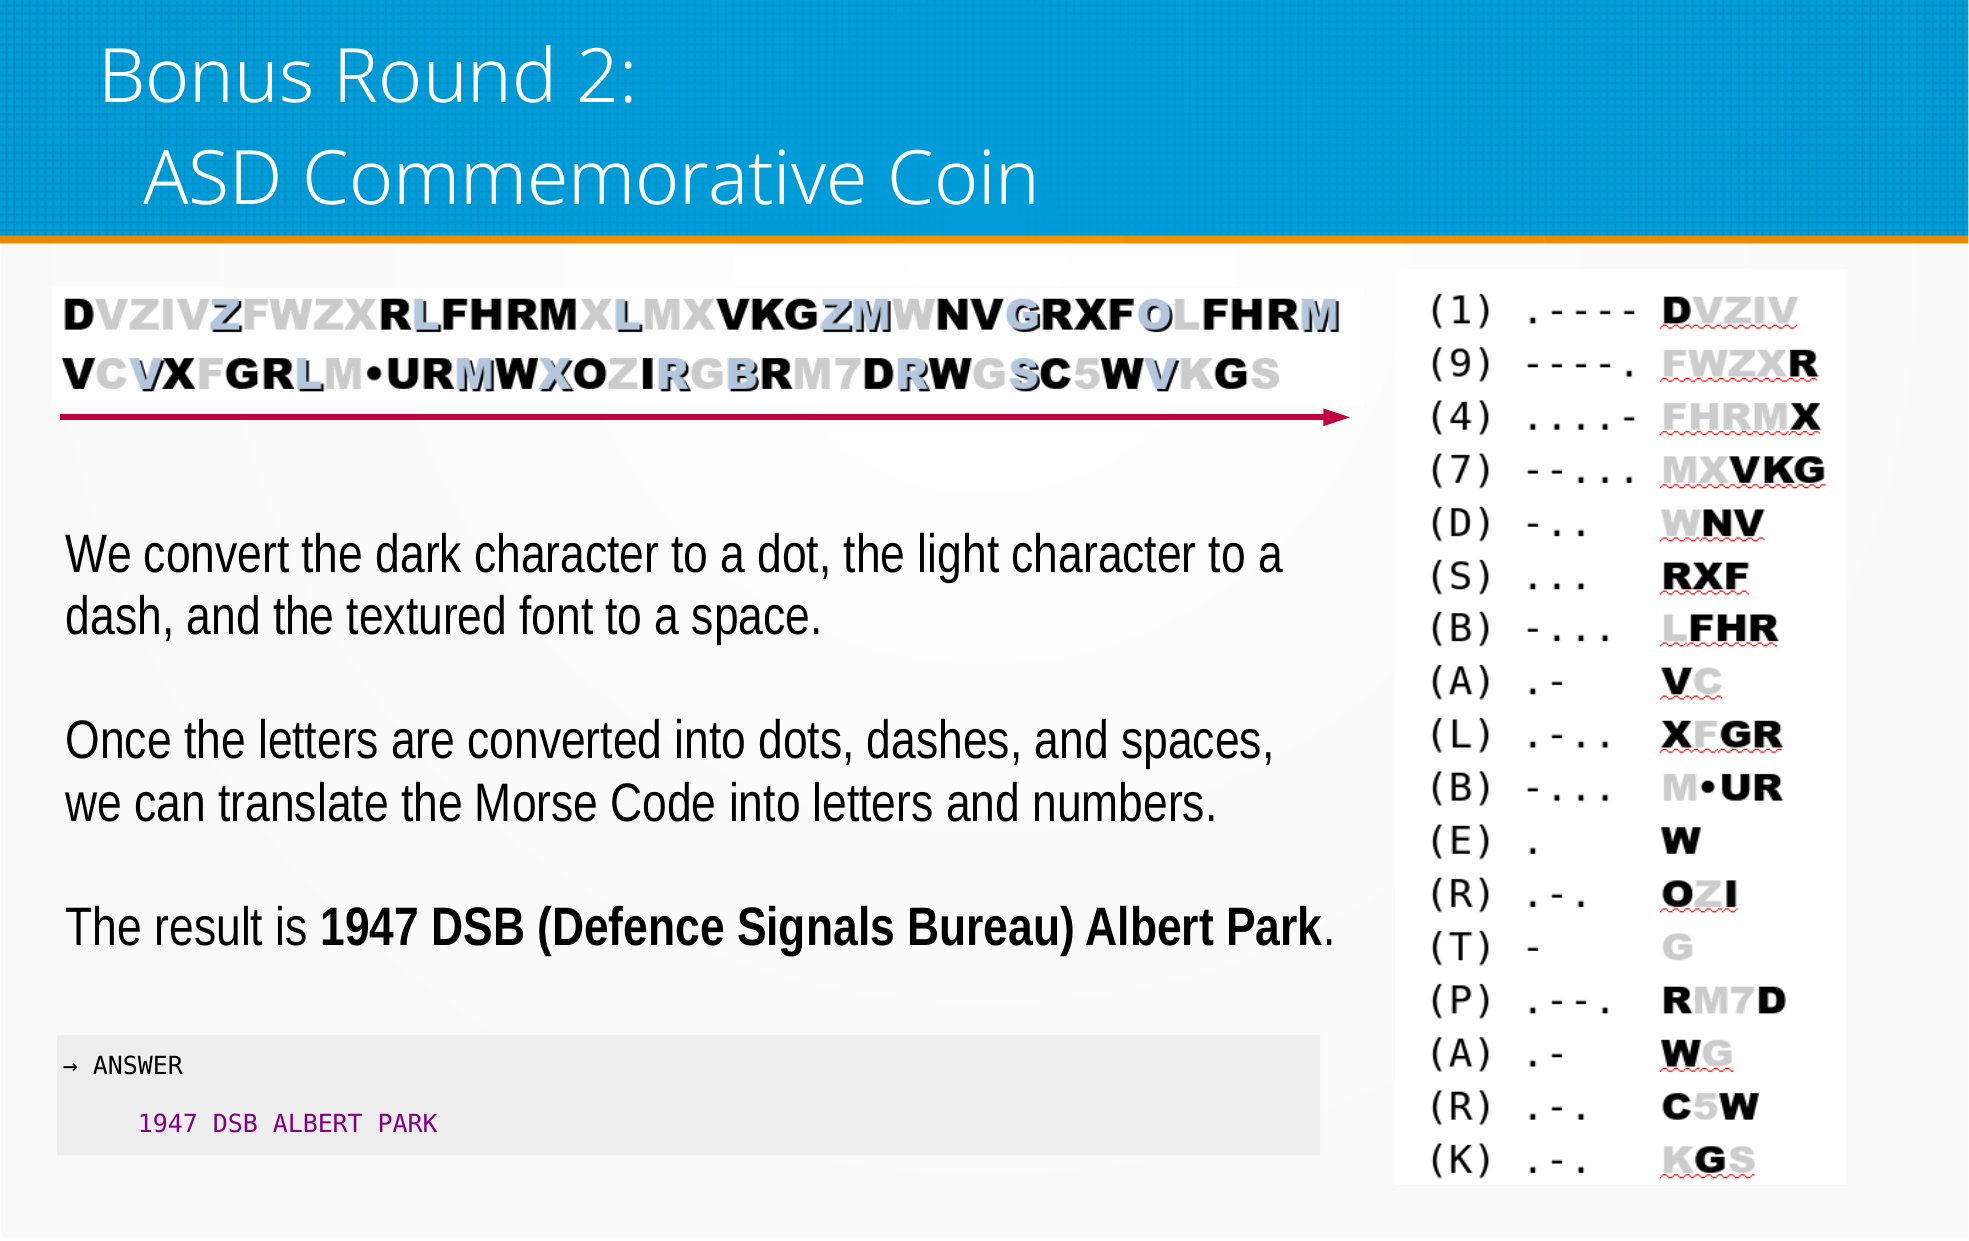

# Bonus Round 2: ASD Commemorative Coin
We convert the dark character to a dot, the light character to a dash, and the textured font to a space.
Once the letters are converted into dots, dashes, and spaces, we can translate the Morse Code into letters and numbers.
The result is 1947 DSB (Defence Signals Bureau) Albert Park.
→ ANSWER
	1947 DSB ALBERT PARK